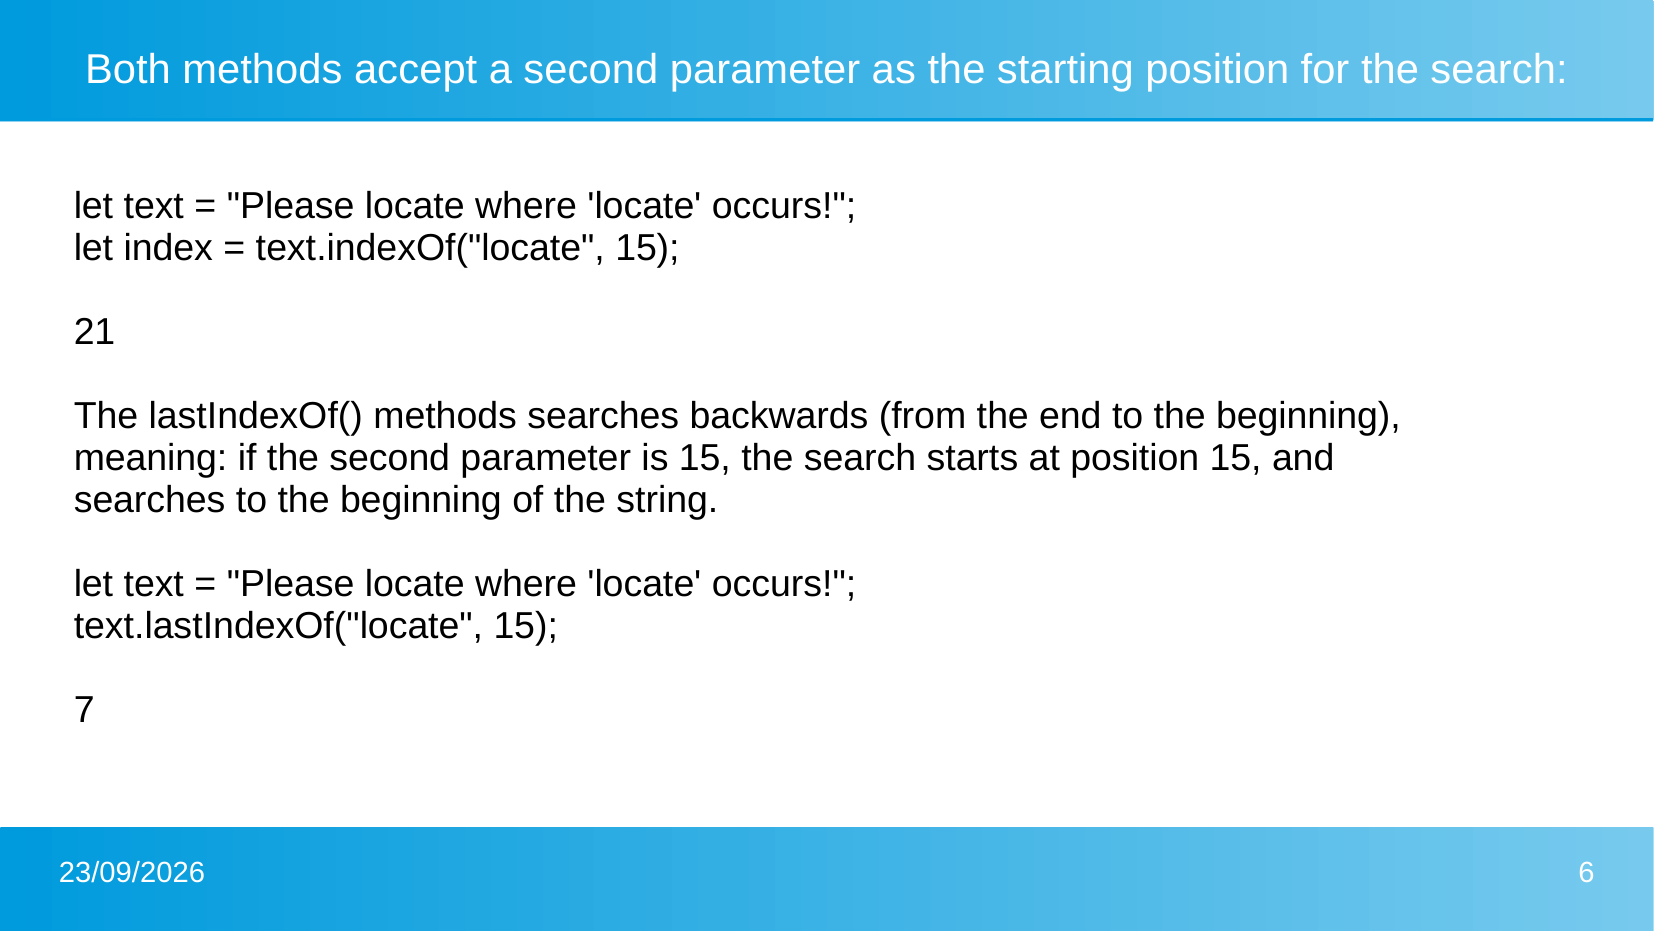

# Both methods accept a second parameter as the starting position for the search:
let text = "Please locate where 'locate' occurs!";
let index = text.indexOf("locate", 15);
21
The lastIndexOf() methods searches backwards (from the end to the beginning), meaning: if the second parameter is 15, the search starts at position 15, and searches to the beginning of the string.
let text = "Please locate where 'locate' occurs!";
text.lastIndexOf("locate", 15);
7
6